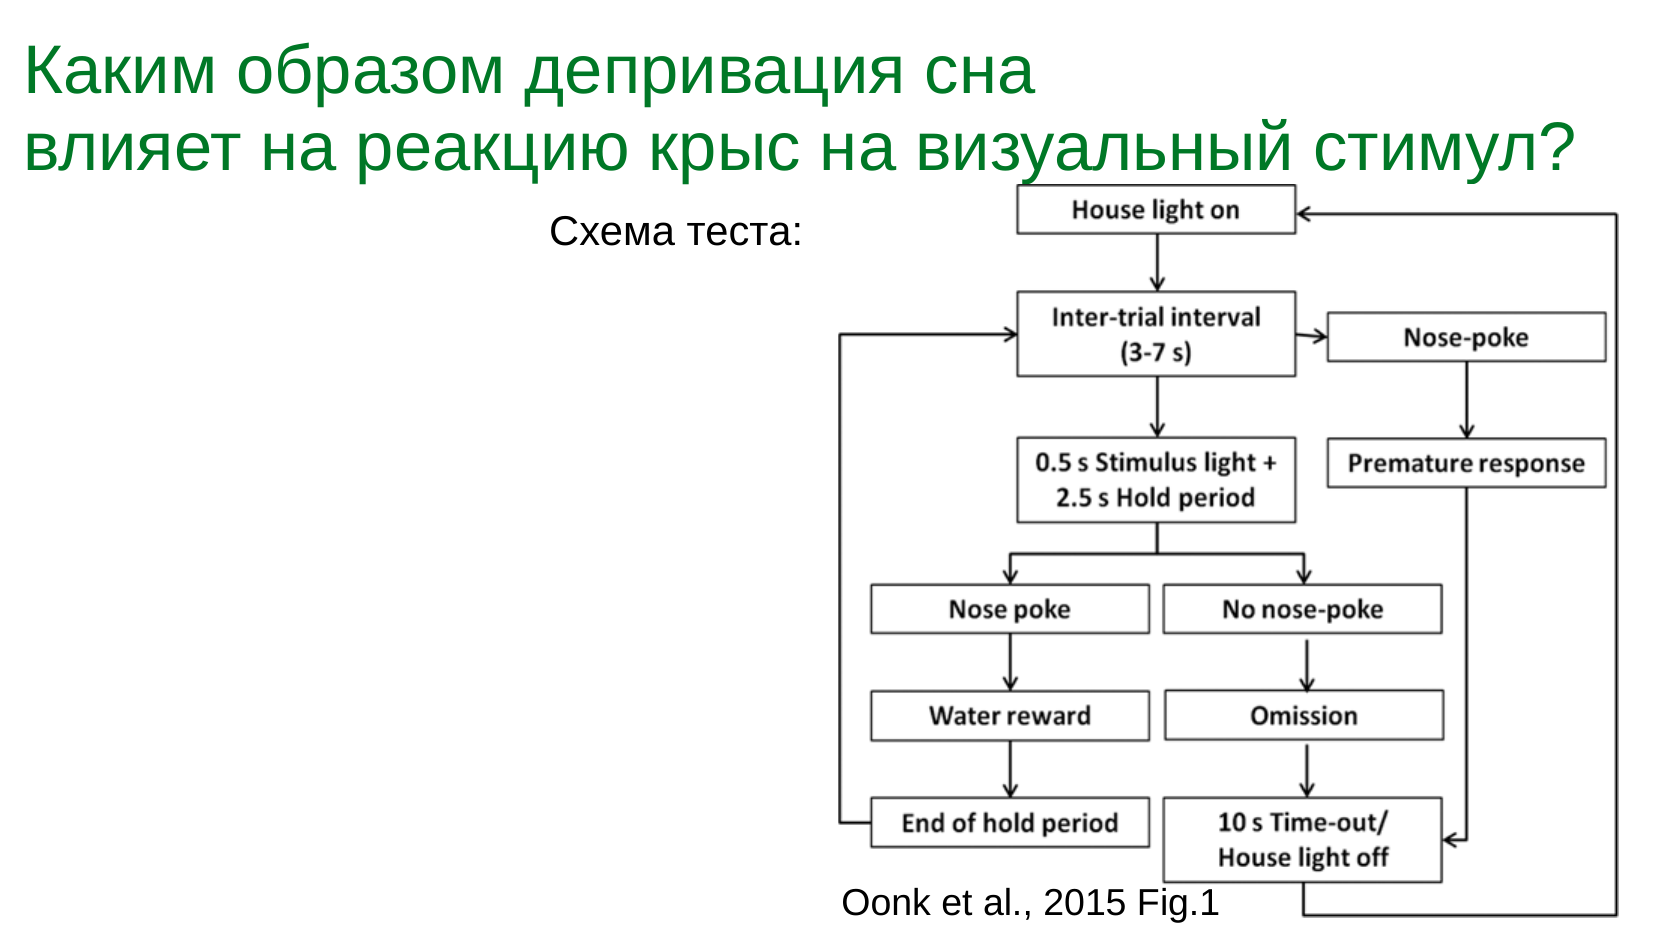

# Каким образом депривация сна влияет на реакцию крыс на визуальный стимул?
Схема теста:
Oonk et al., 2015 Fig.1